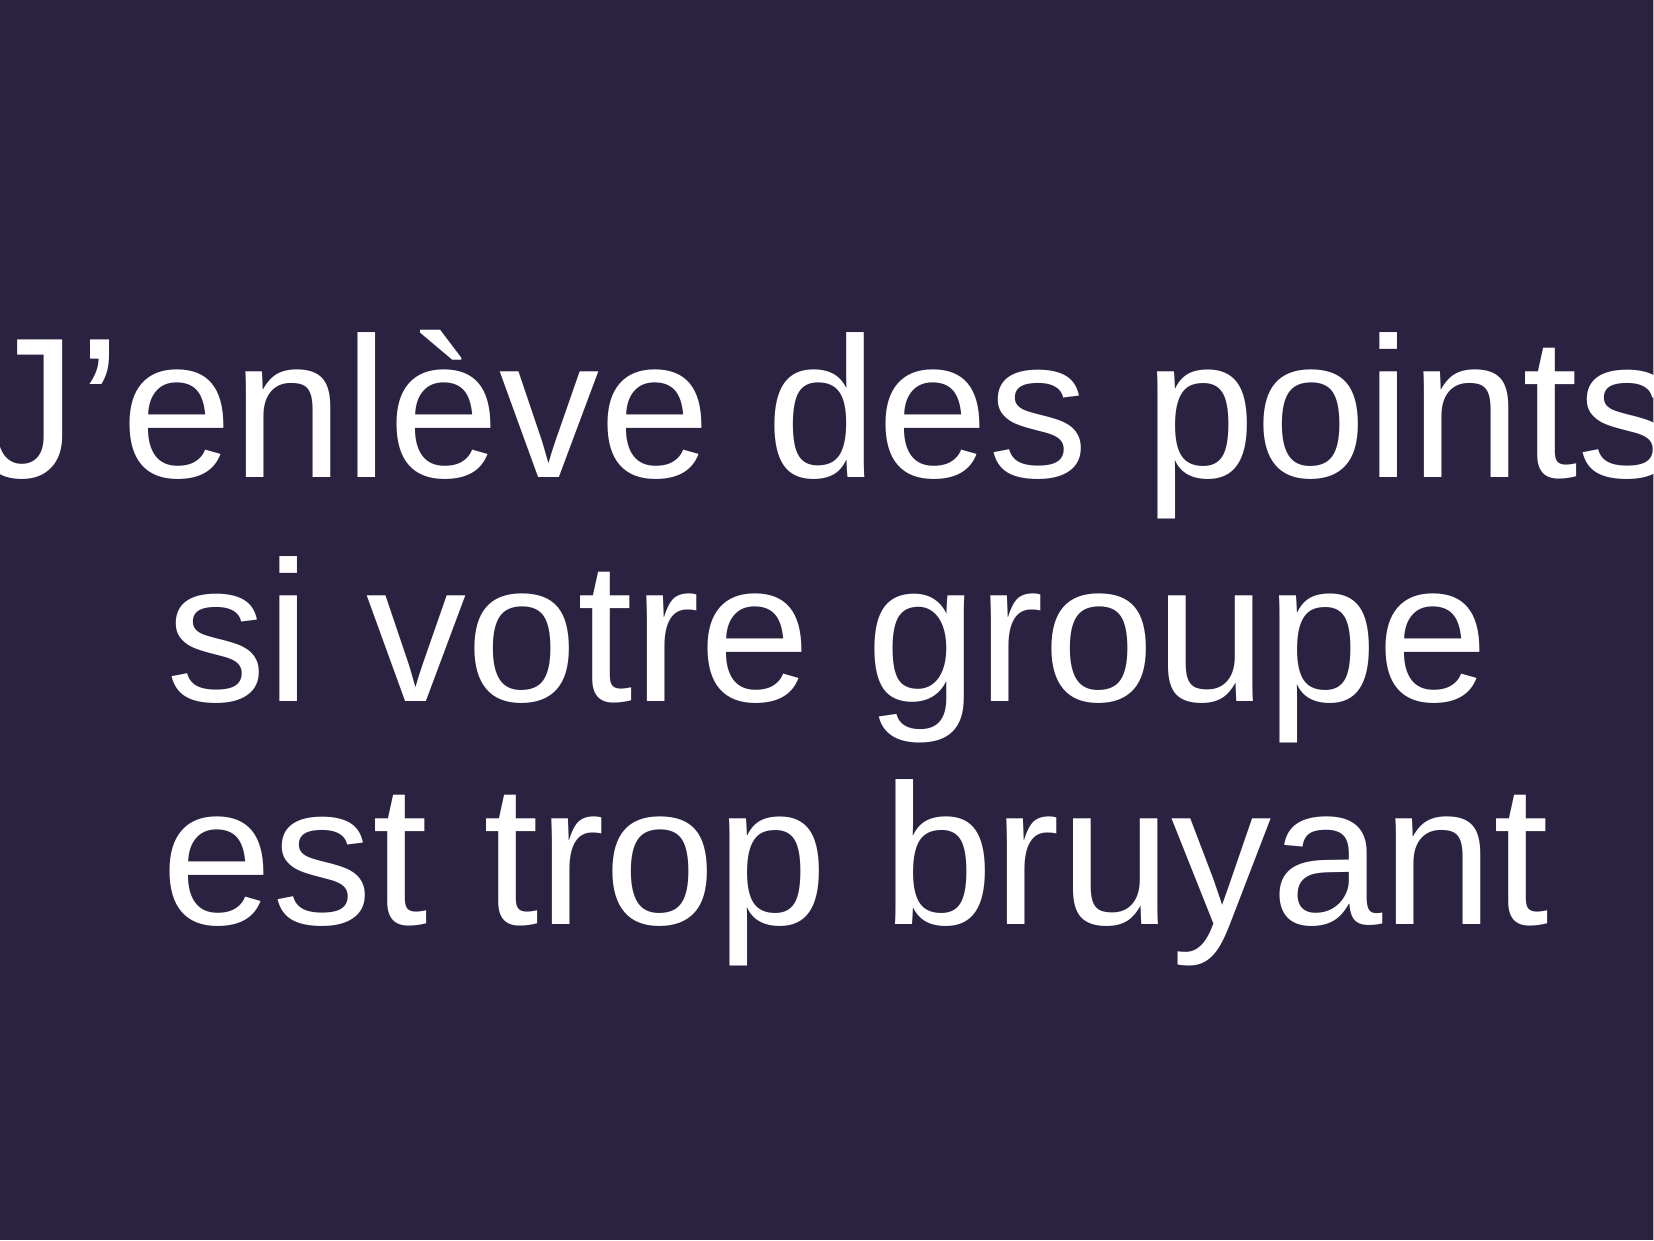

# J’enlève des points si votre groupe est trop bruyant